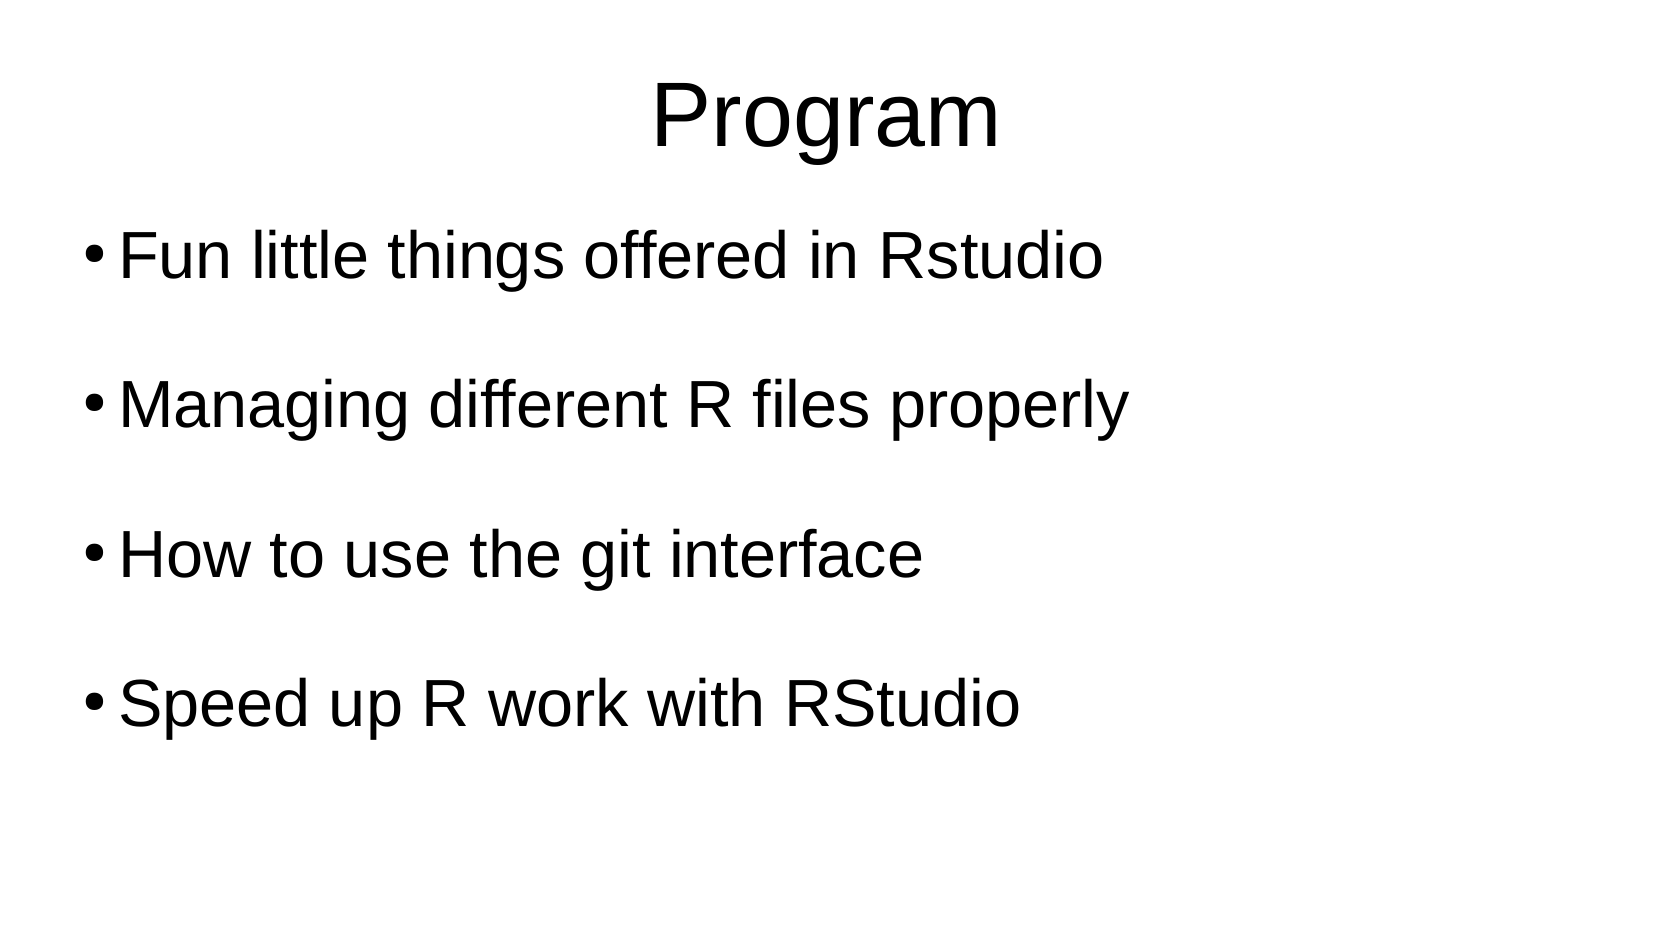

# Program
Fun little things offered in Rstudio
Managing different R files properly
How to use the git interface
Speed up R work with RStudio